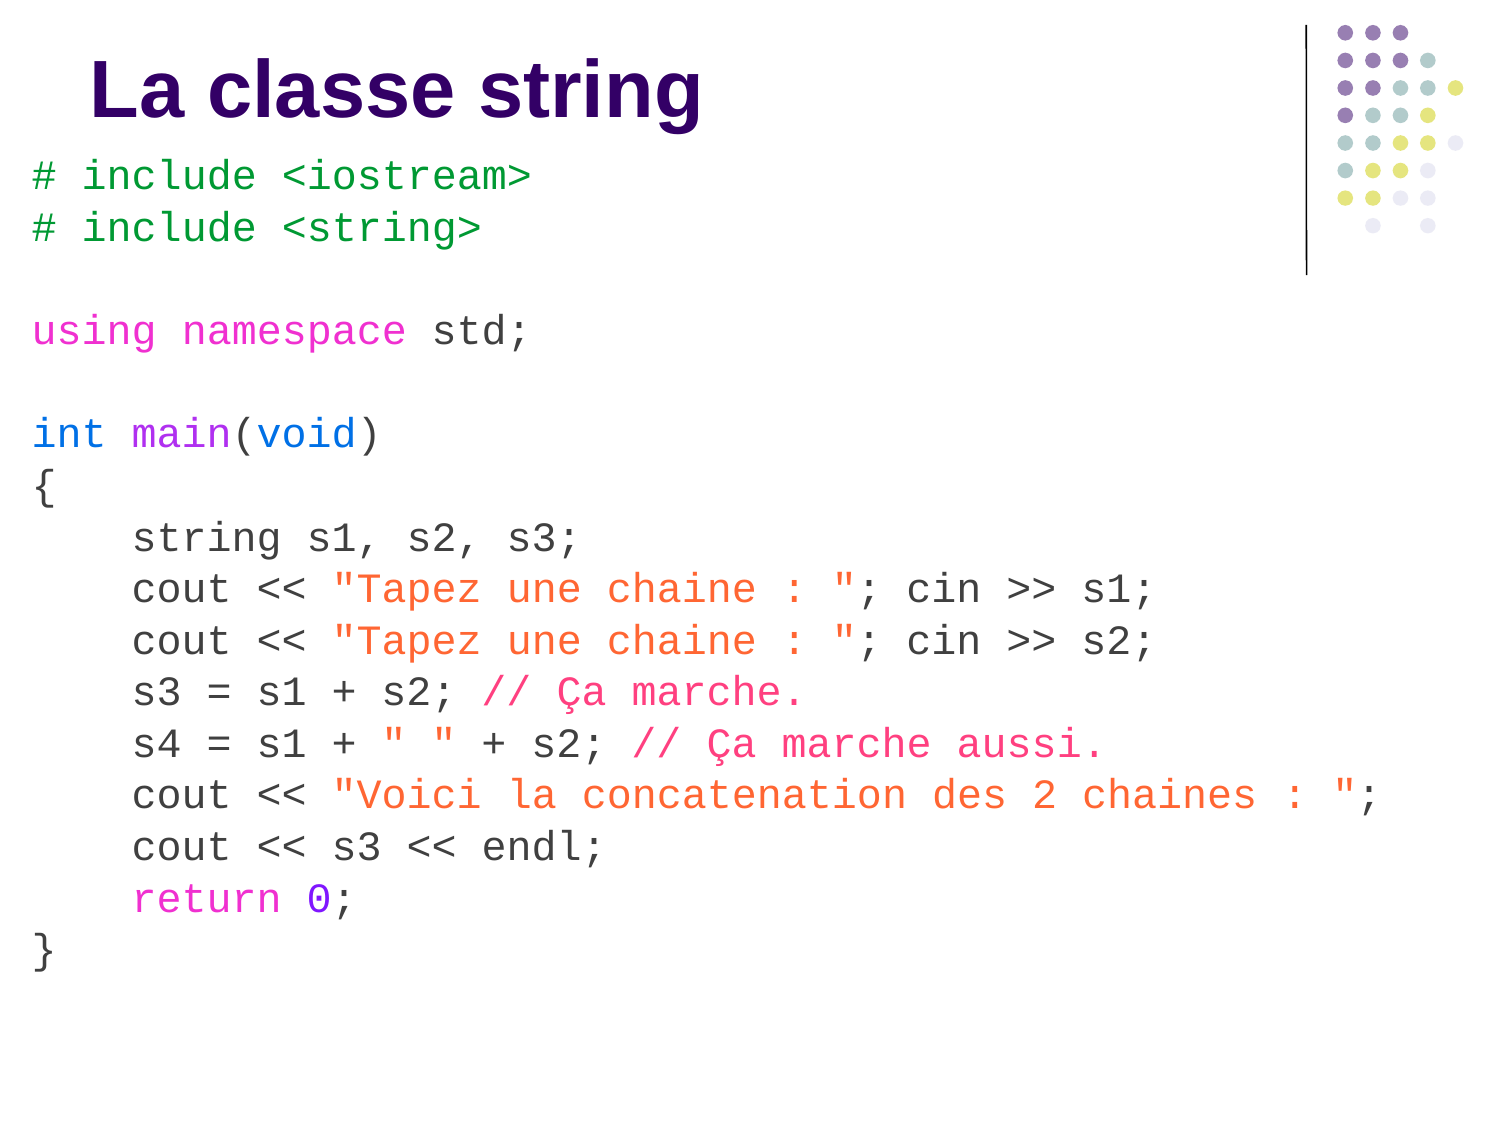

# La classe string
# include <iostream>
# include <string>
using namespace std;
int main(void)
{
 string s1, s2, s3;
 cout << "Tapez une chaine : "; cin >> s1;
 cout << "Tapez une chaine : "; cin >> s2;
 s3 = s1 + s2; // Ça marche.
 s4 = s1 + " " + s2; // Ça marche aussi.
 cout << "Voici la concatenation des 2 chaines : ";
 cout << s3 << endl;
 return 0;
}